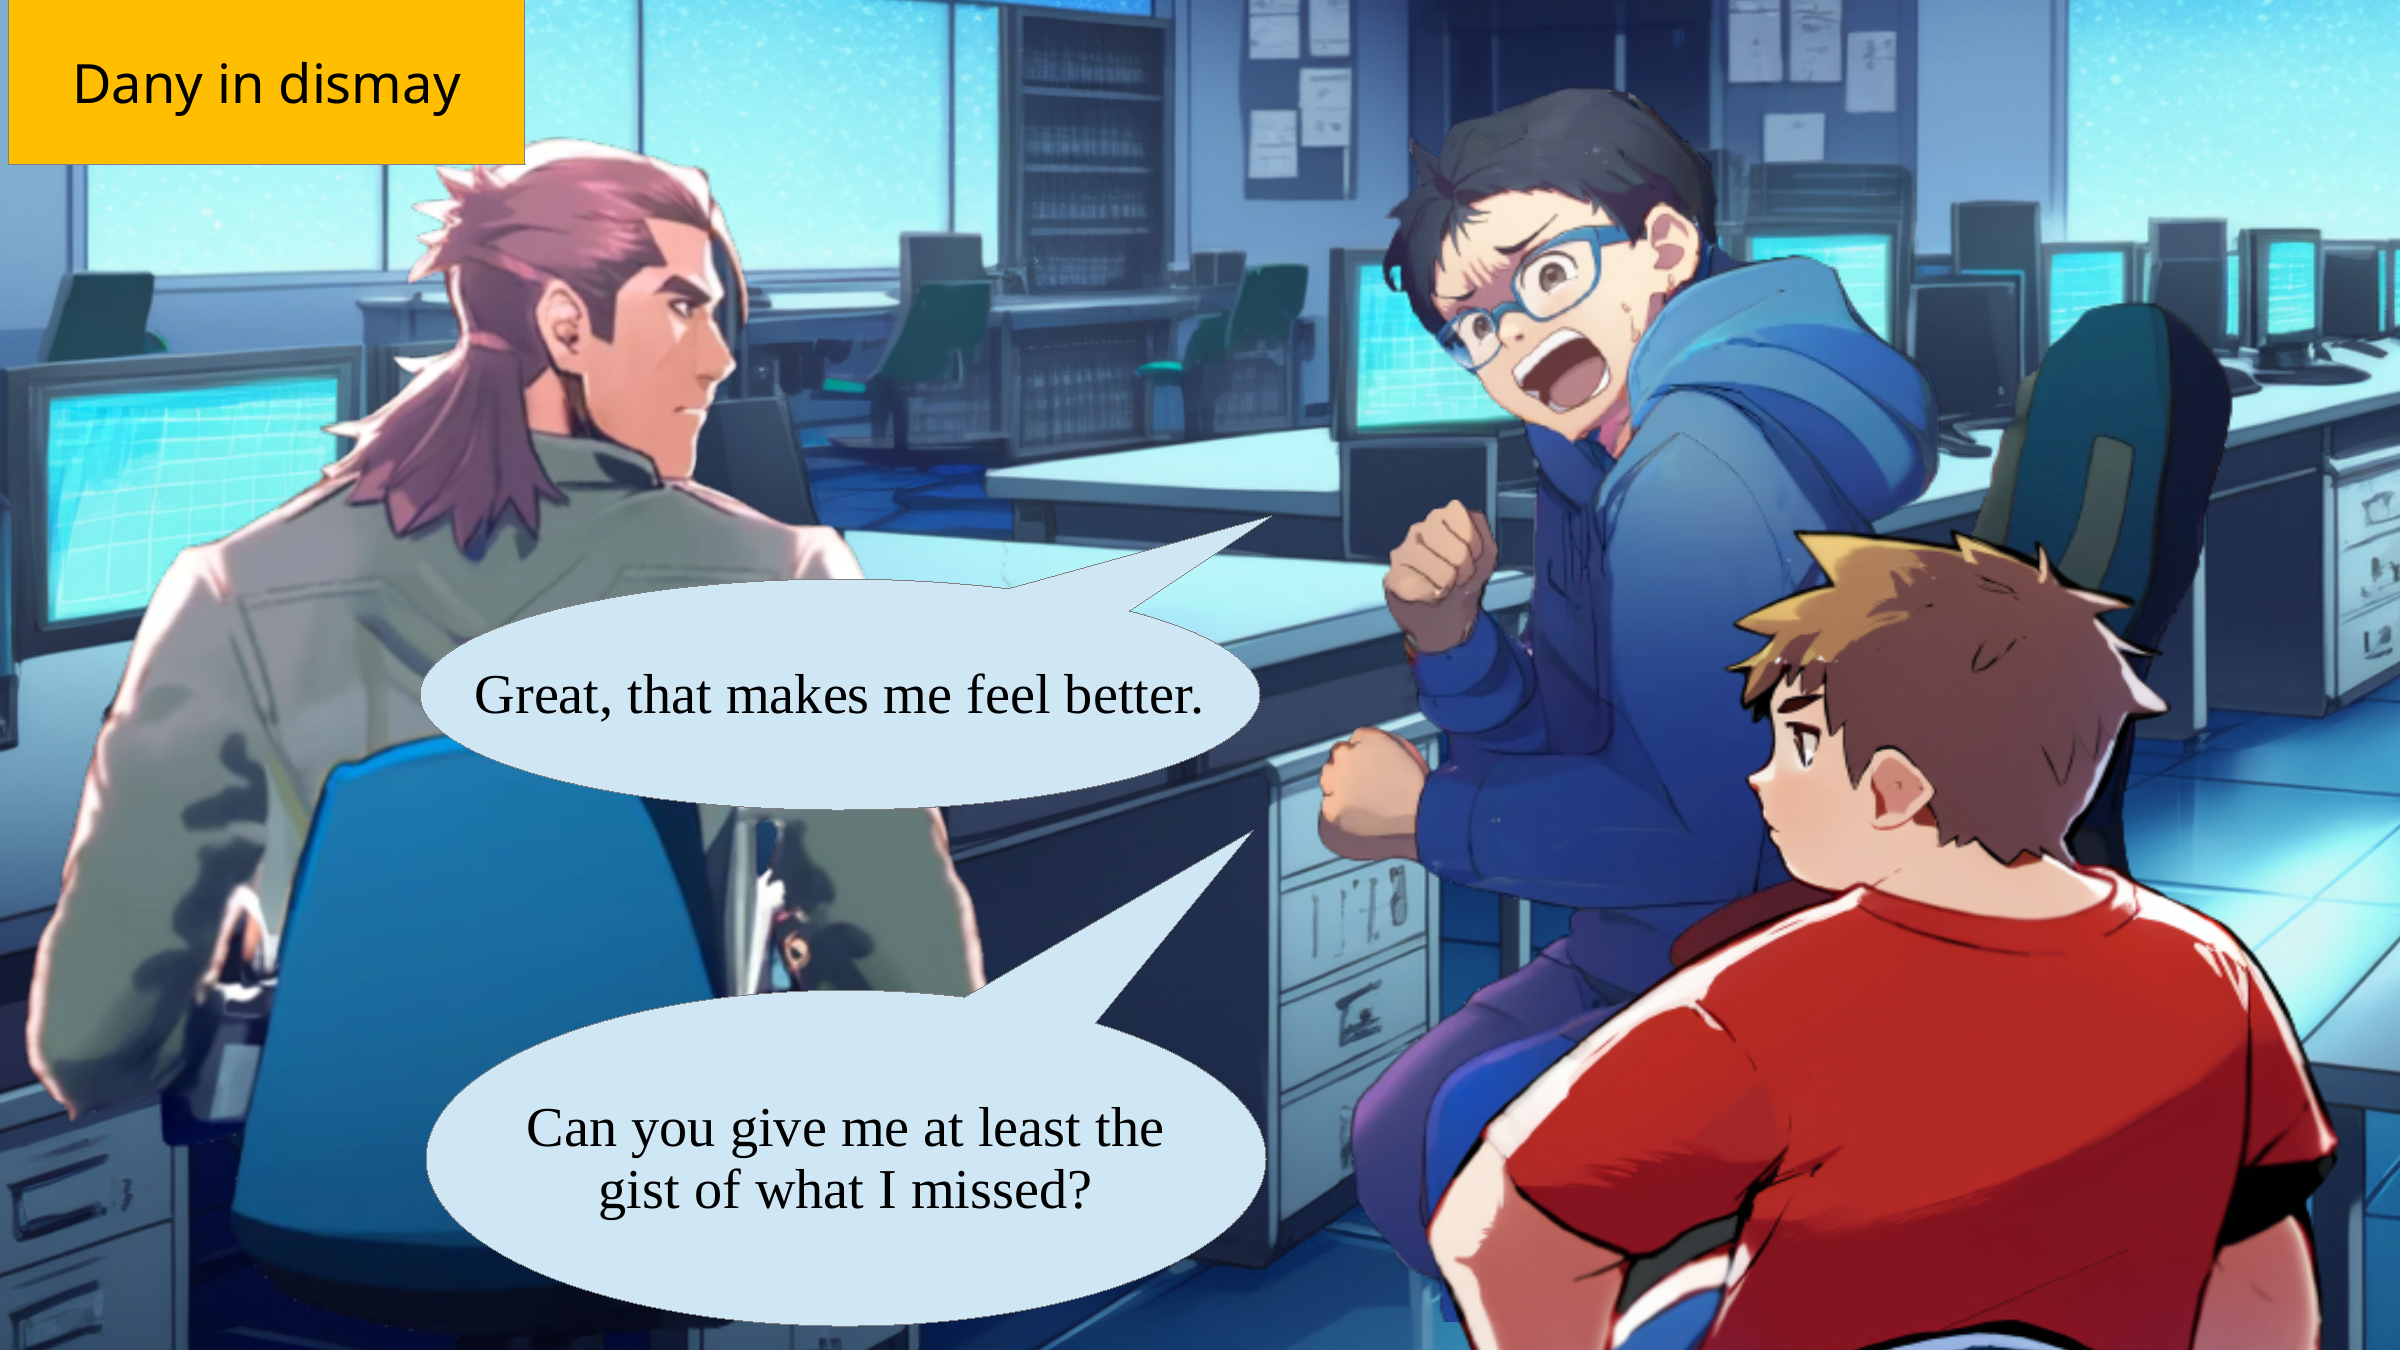

Dany in dismay
Great, that makes me feel better.
Can you give me at least the
gist of what I missed?